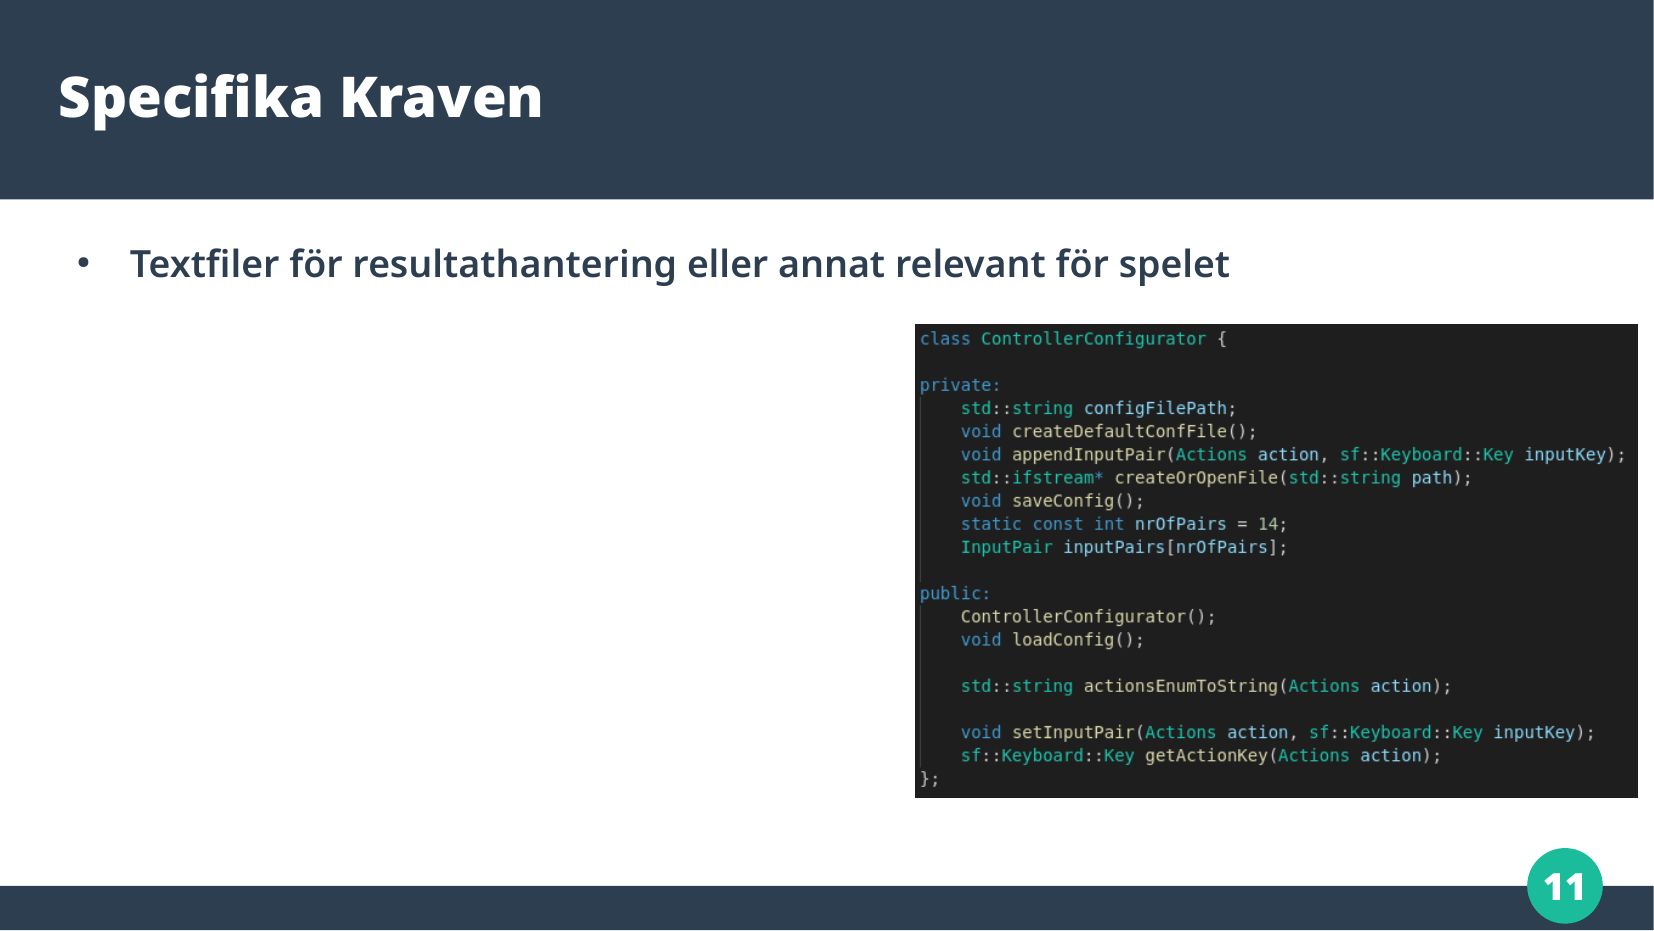

# Specifika Kraven
Textfiler för resultathantering eller annat relevant för spelet